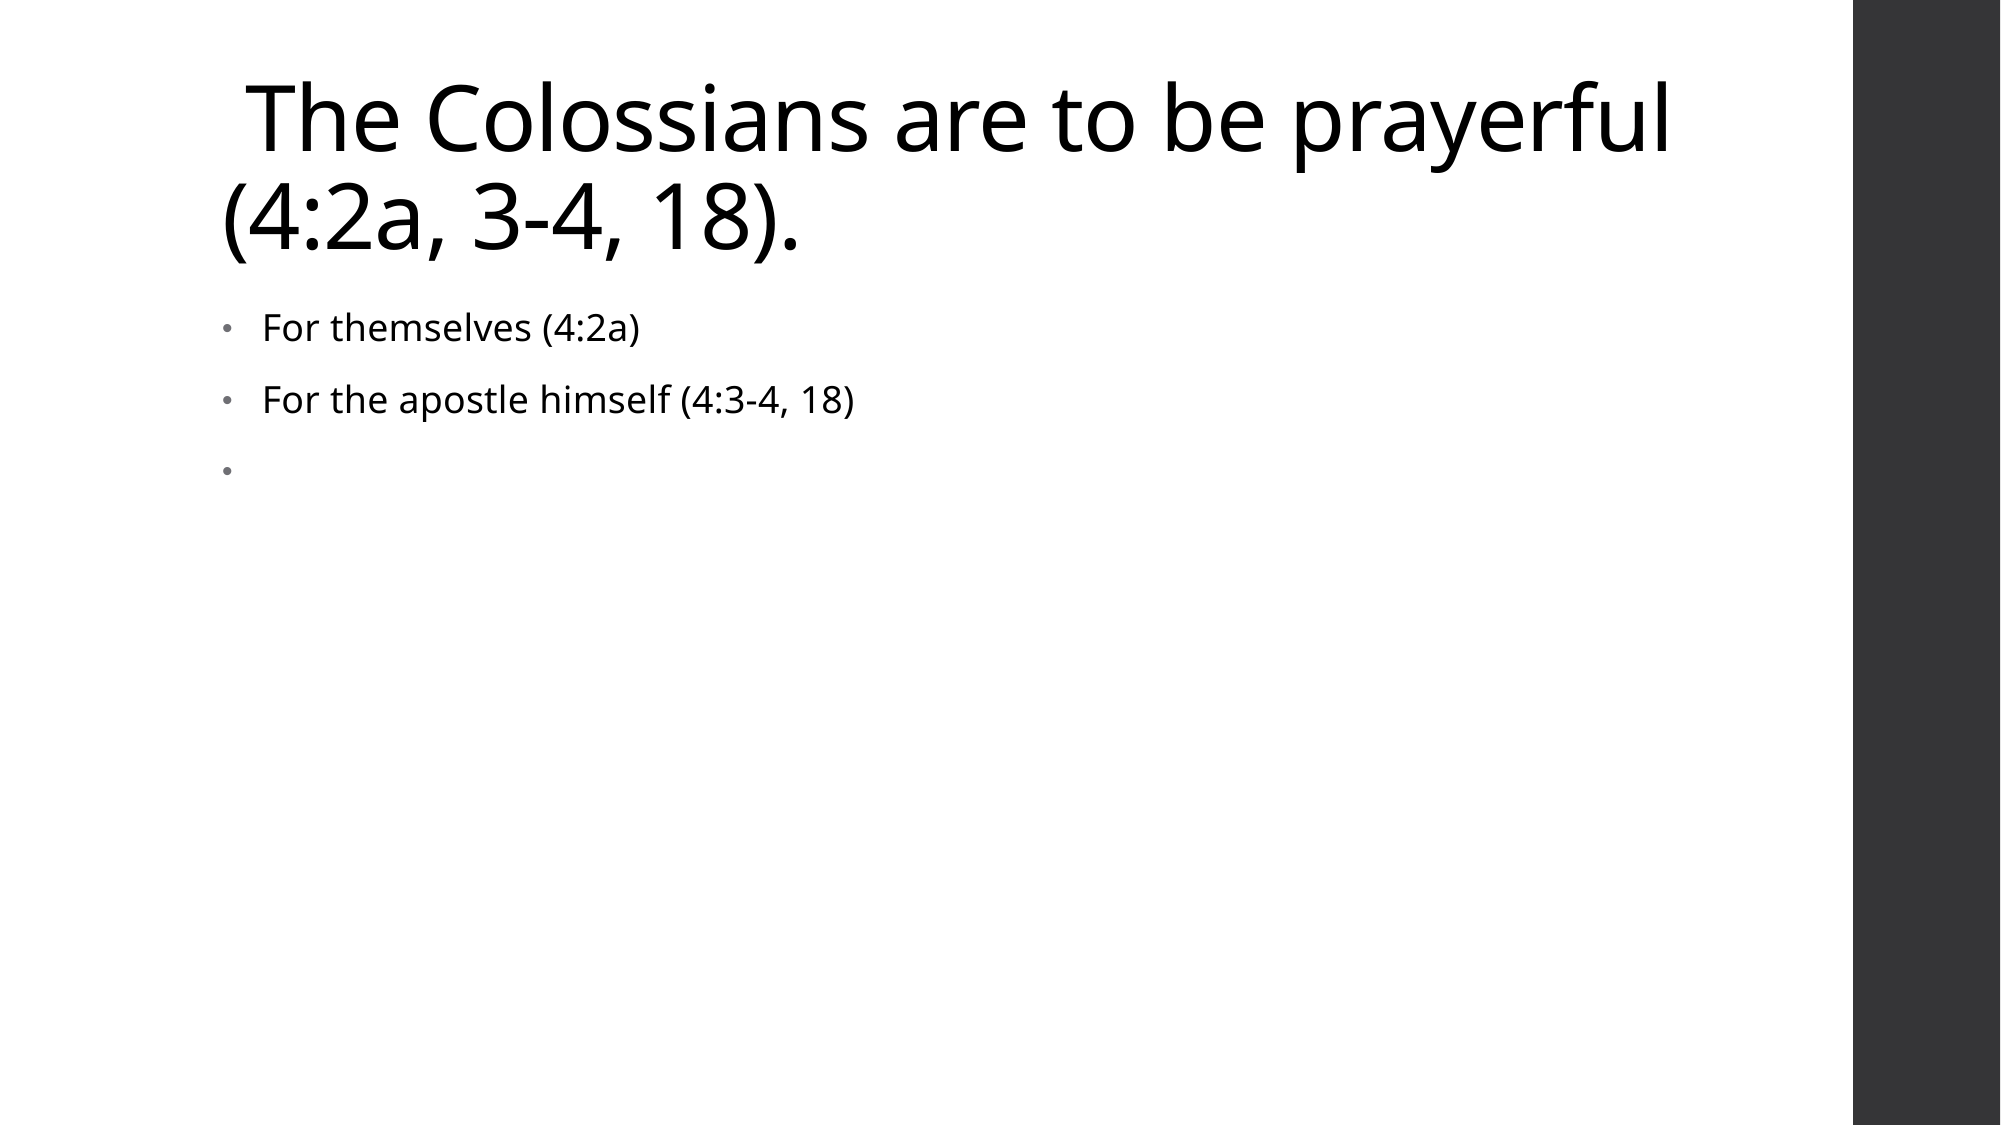

# The Colossians are to be prayerful (4:2a, 3-4, 18).
 For themselves (4:2a)
 For the apostle himself (4:3-4, 18)